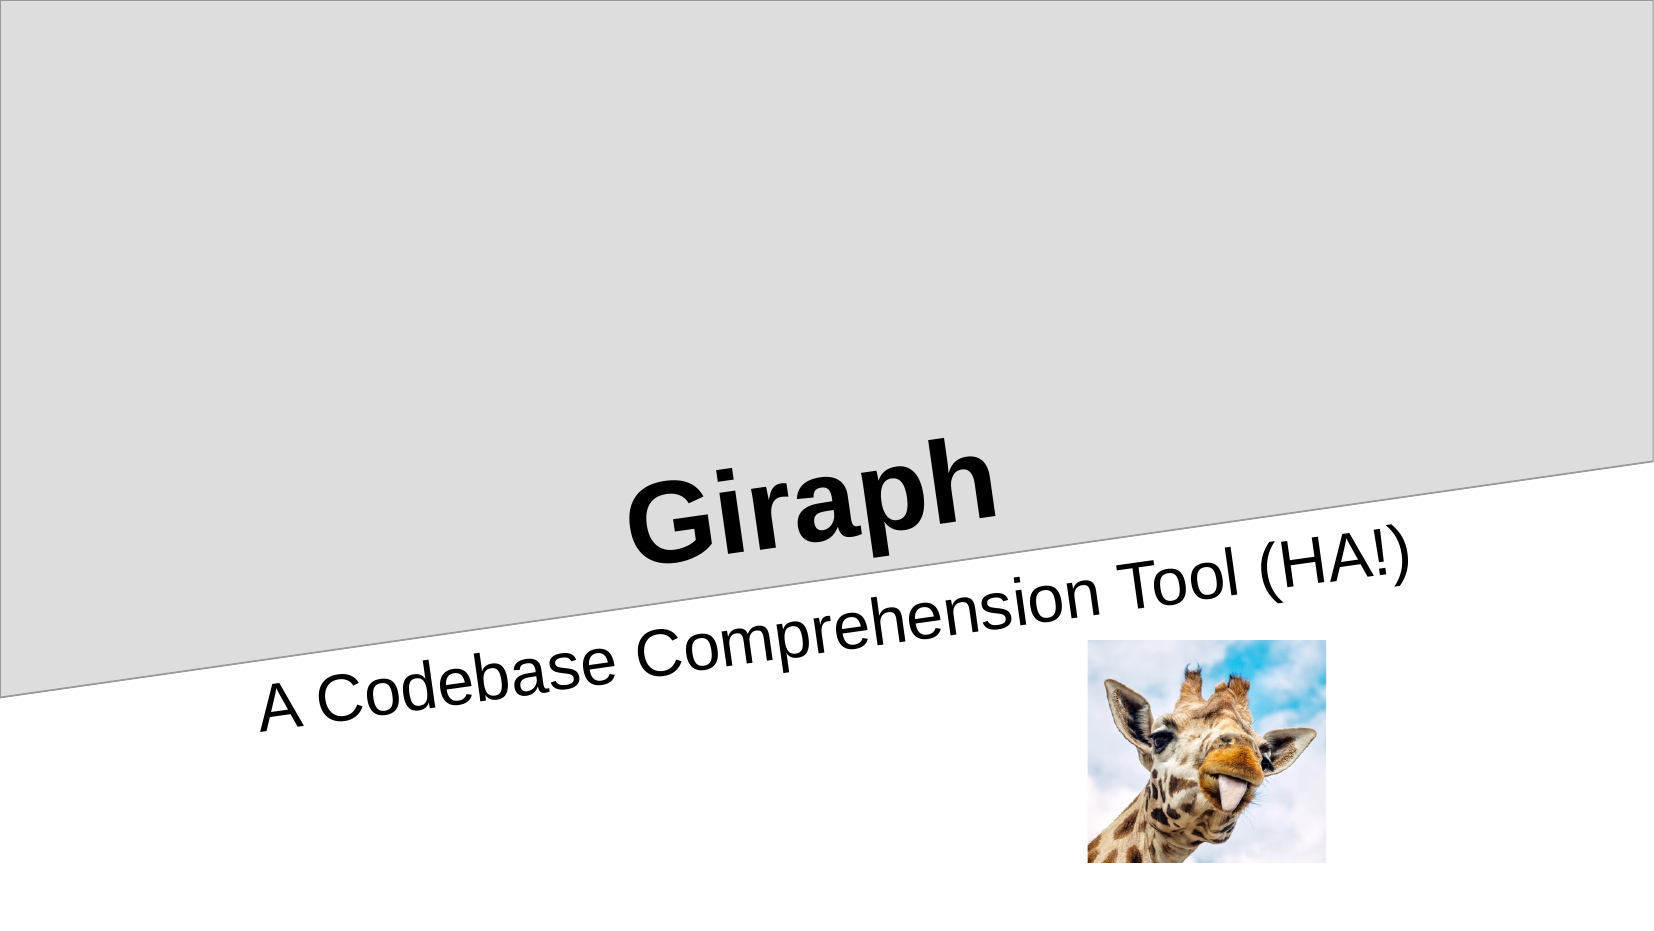

# Giraph
A Codebase Comprehension Tool (HA!)